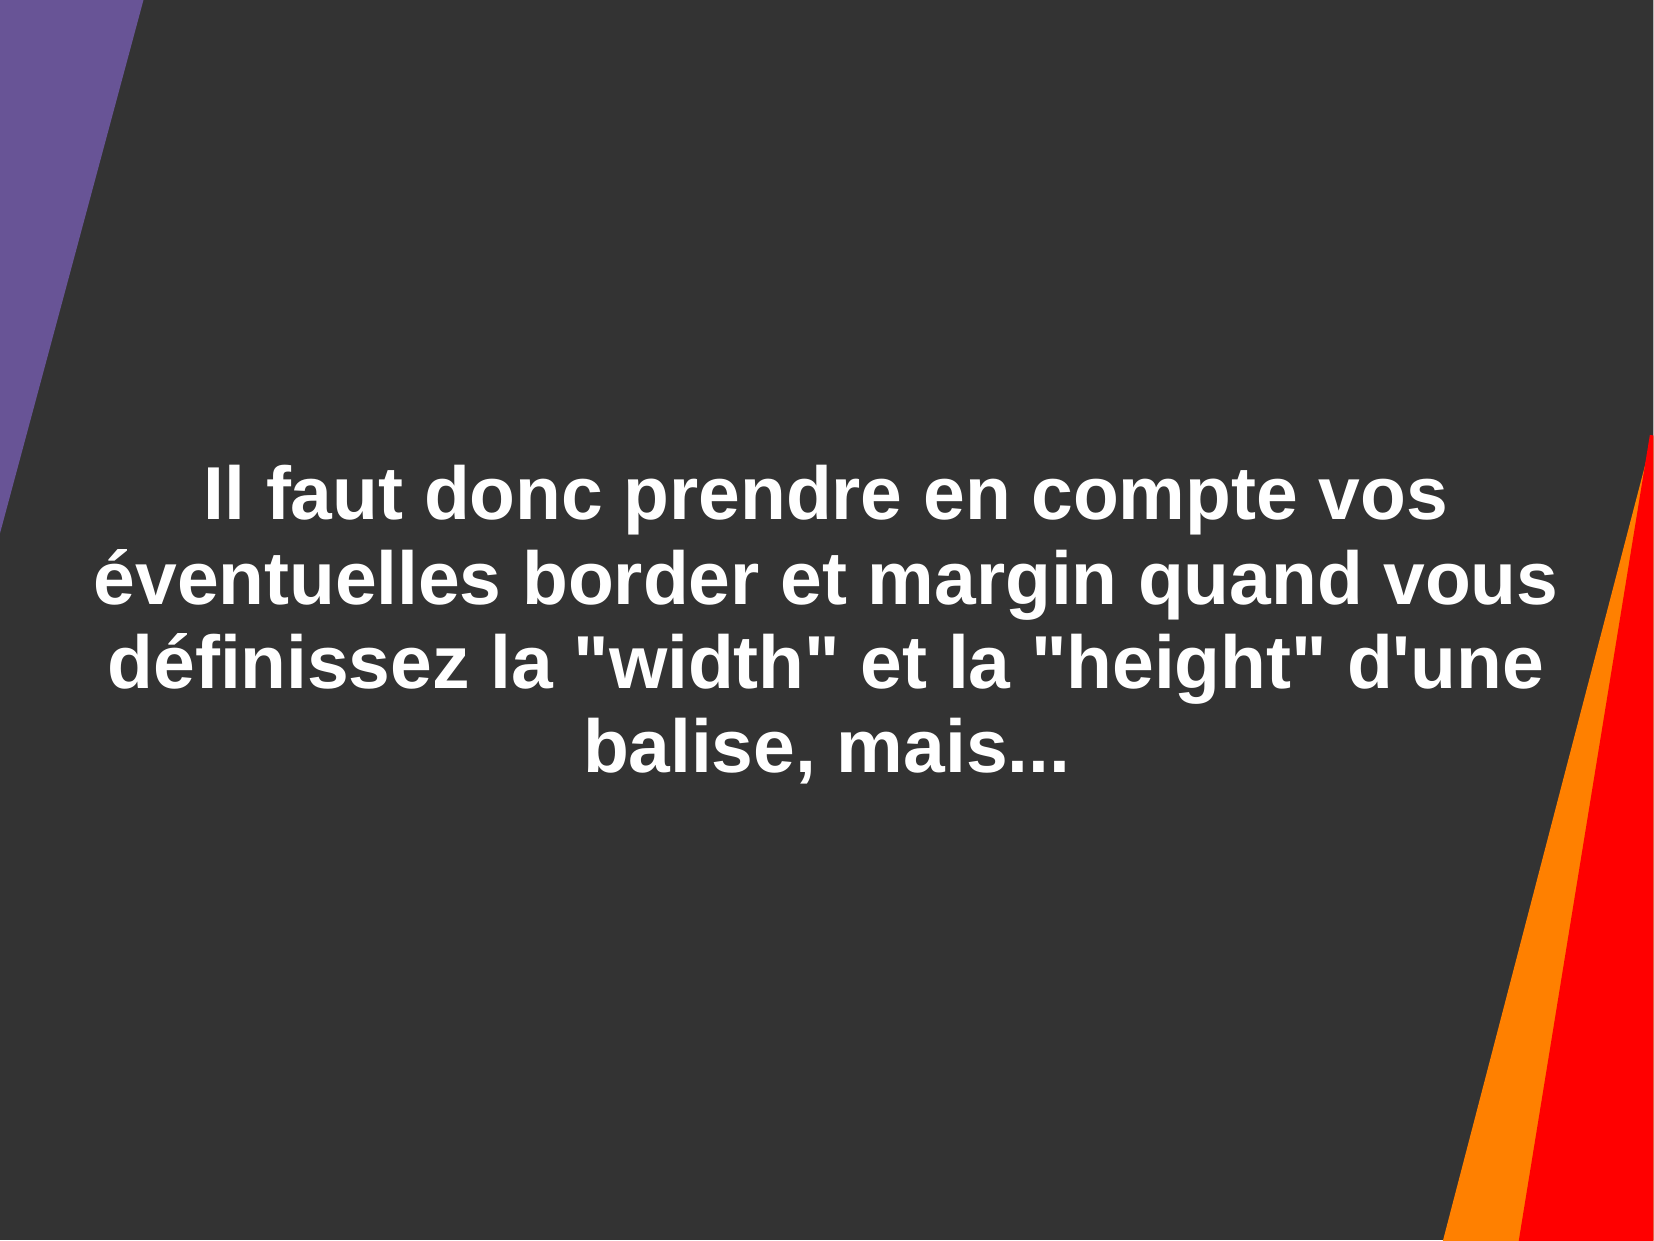

# Il faut donc prendre en compte vos éventuelles border et margin quand vous définissez la "width" et la "height" d'une balise, mais...